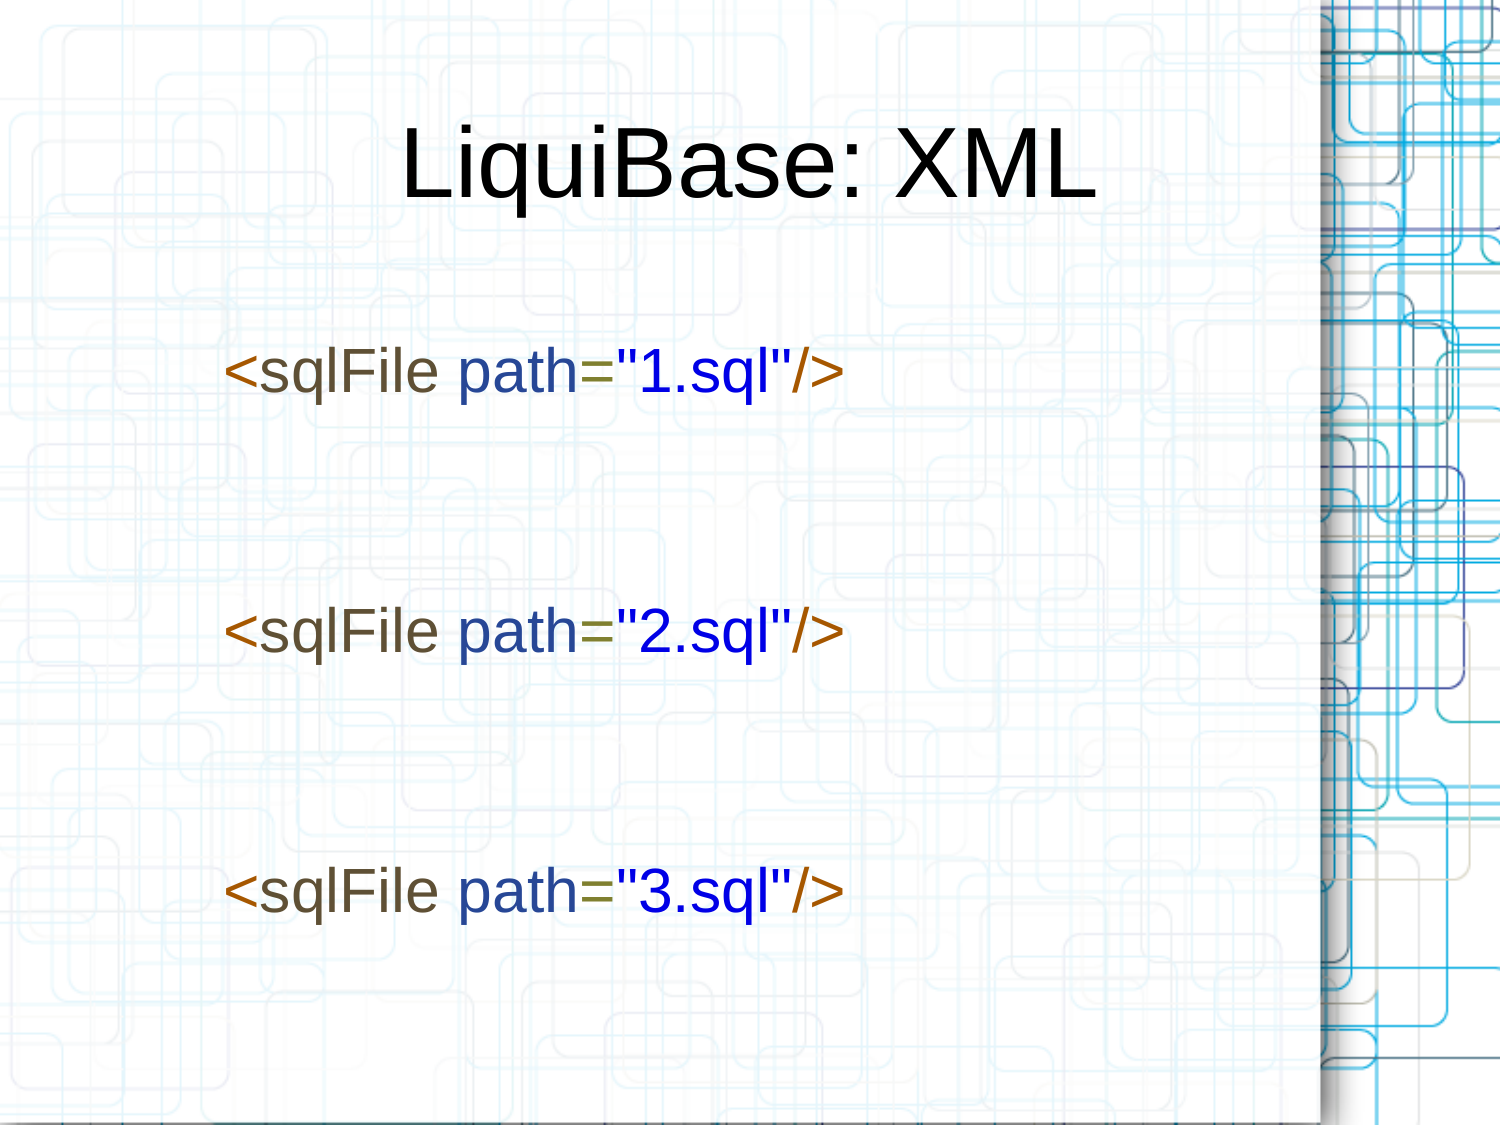

# LiquiBase: XML
<sqlFile path="1.sql"/>
<sqlFile path="2.sql"/>
<sqlFile path="3.sql"/>